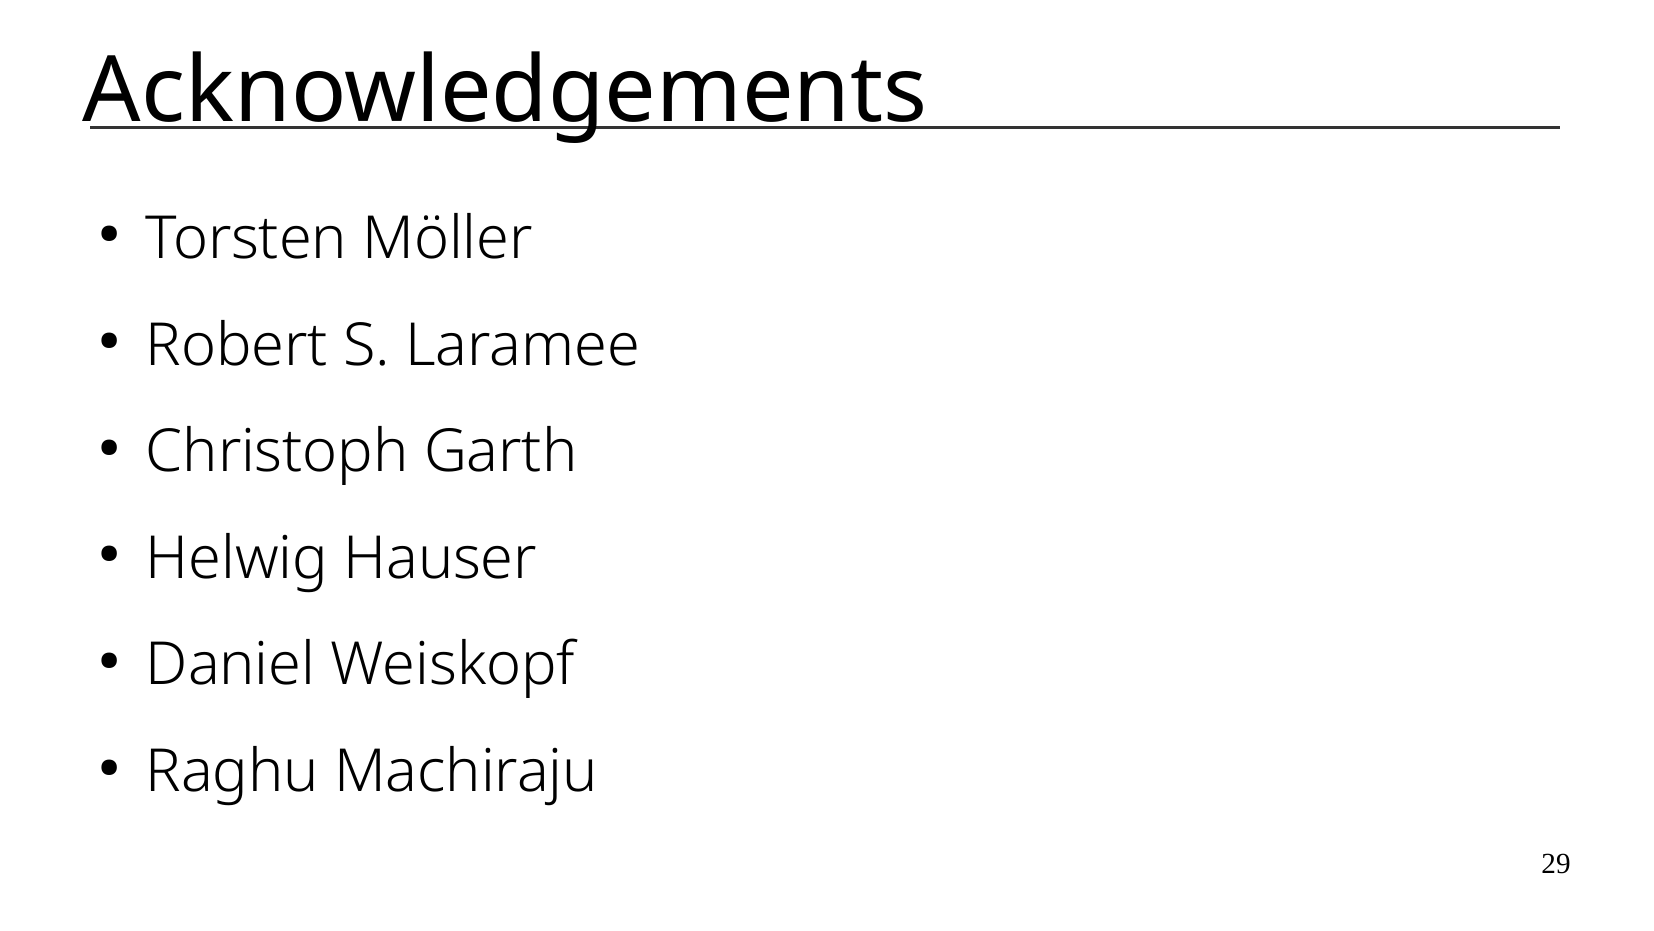

# Acknowledgements
Torsten Möller
Robert S. Laramee
Christoph Garth
Helwig Hauser
Daniel Weiskopf
Raghu Machiraju
29